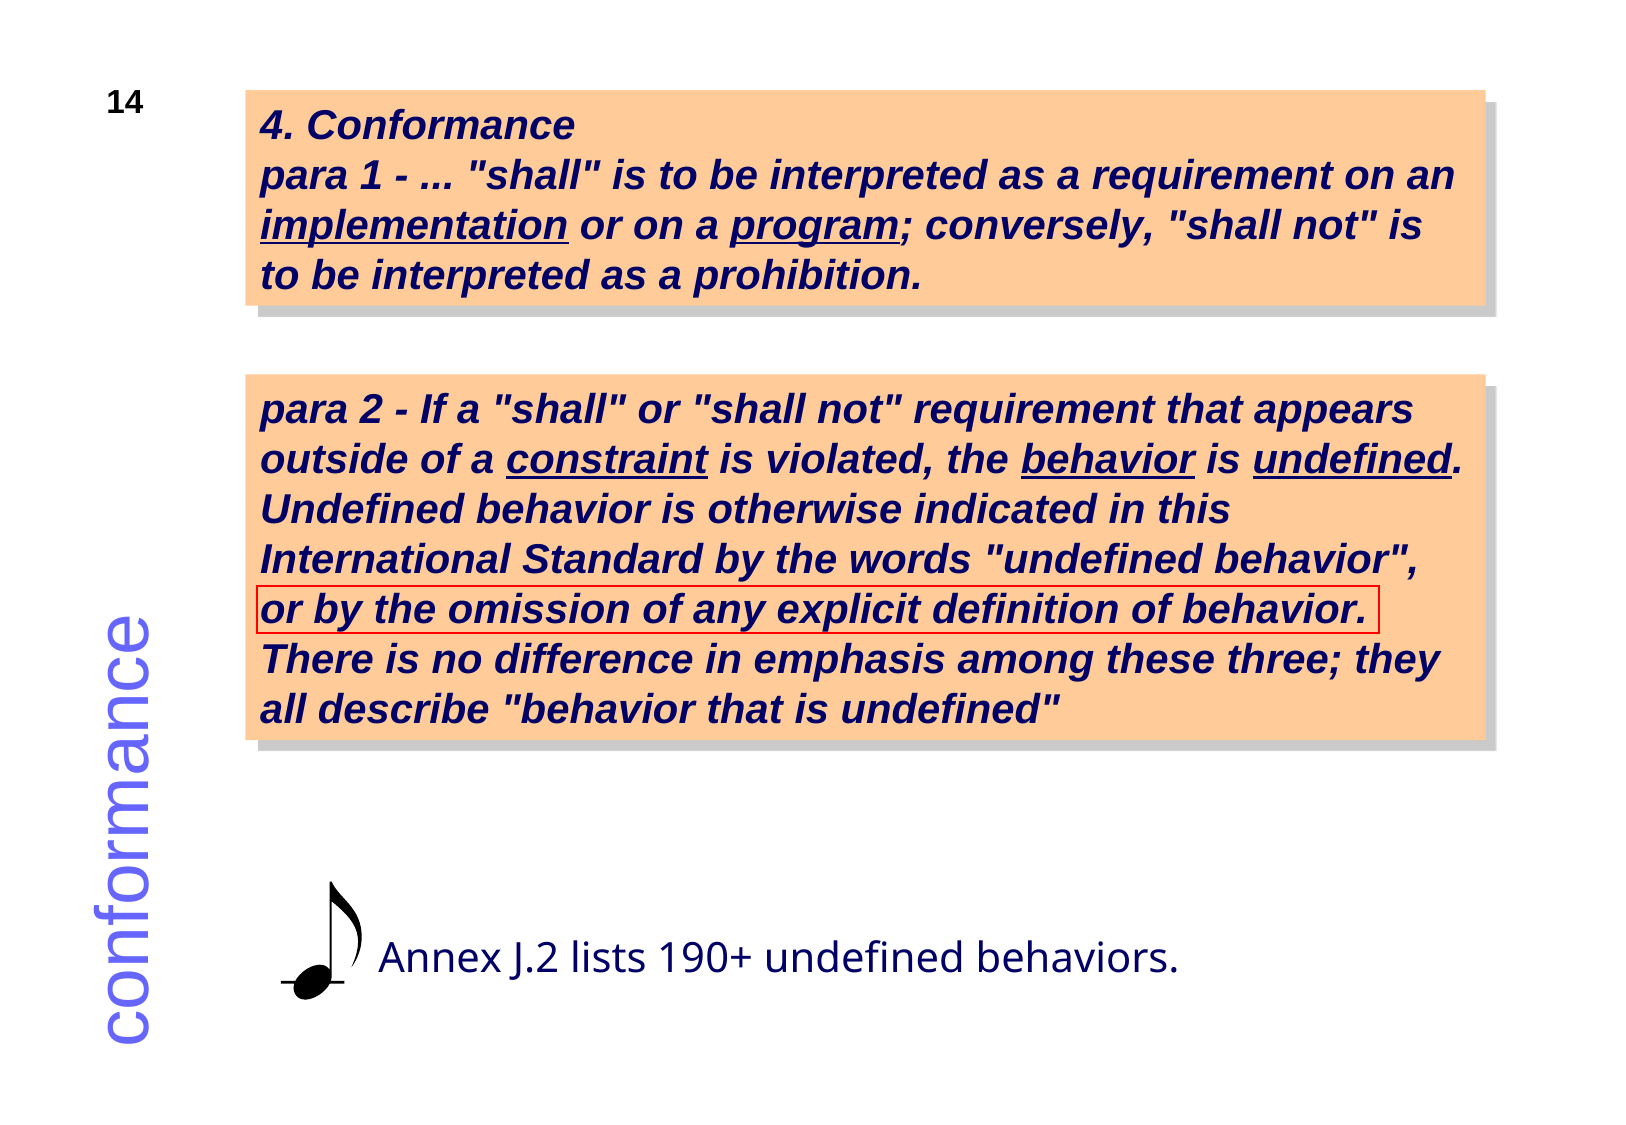

14
4. Conformance
para 1 - ... "shall" is to be interpreted as a requirement on an implementation or on a program; conversely, "shall not" is to be interpreted as a prohibition.
para 2 - If a "shall" or "shall not" requirement that appears outside of a constraint is violated, the behavior is undefined.
Undefined behavior is otherwise indicated in this International Standard by the words "undefined behavior", or by the omission of any explicit definition of behavior.
There is no difference in emphasis among these three; they all describe "behavior that is undefined"
# conformance
Annex J.2 lists 190+ undefined behaviors.